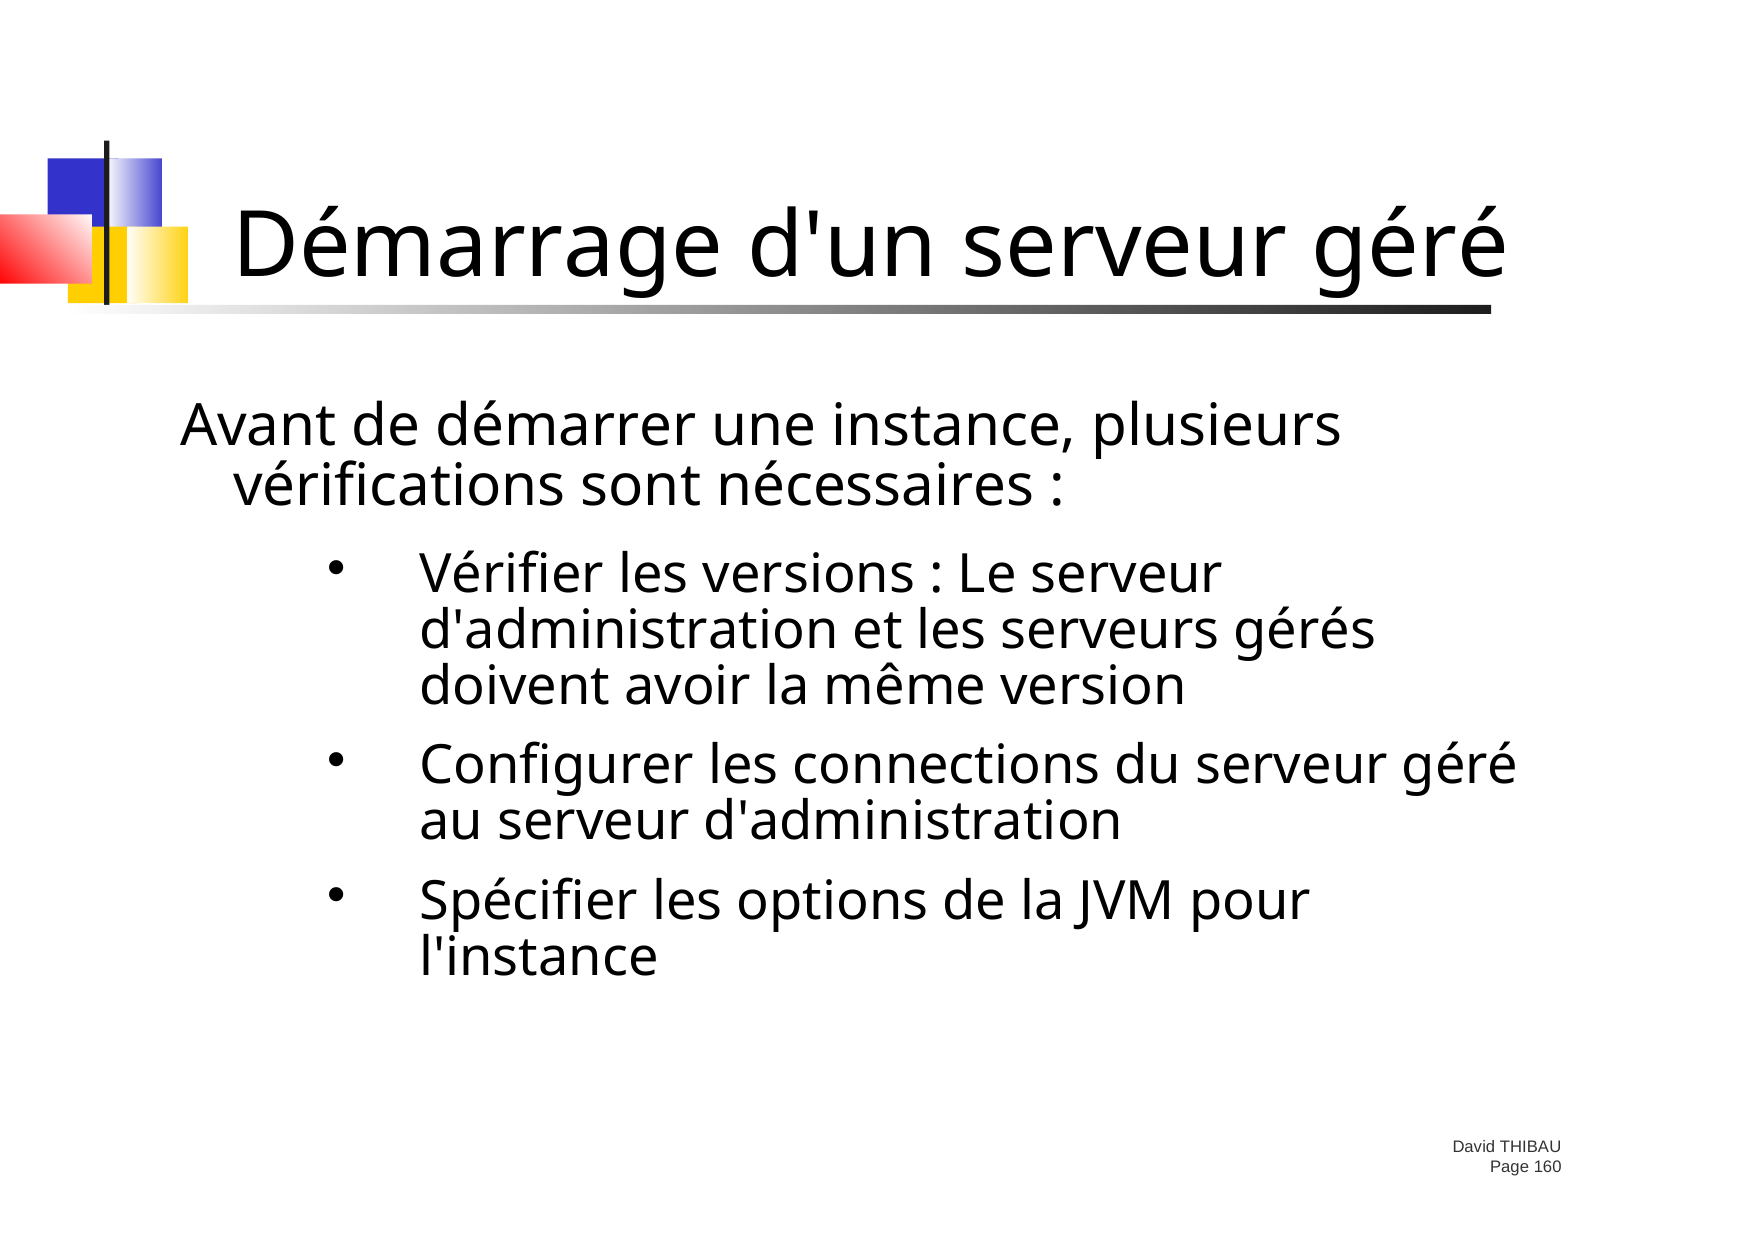

# Démarrage d'un serveur géré
Avant de démarrer une instance, plusieurs vérifications sont nécessaires :
Vérifier les versions : Le serveur d'administration et les serveurs gérés doivent avoir la même version
Configurer les connections du serveur géré au serveur d'administration
Spécifier les options de la JVM pour l'instance